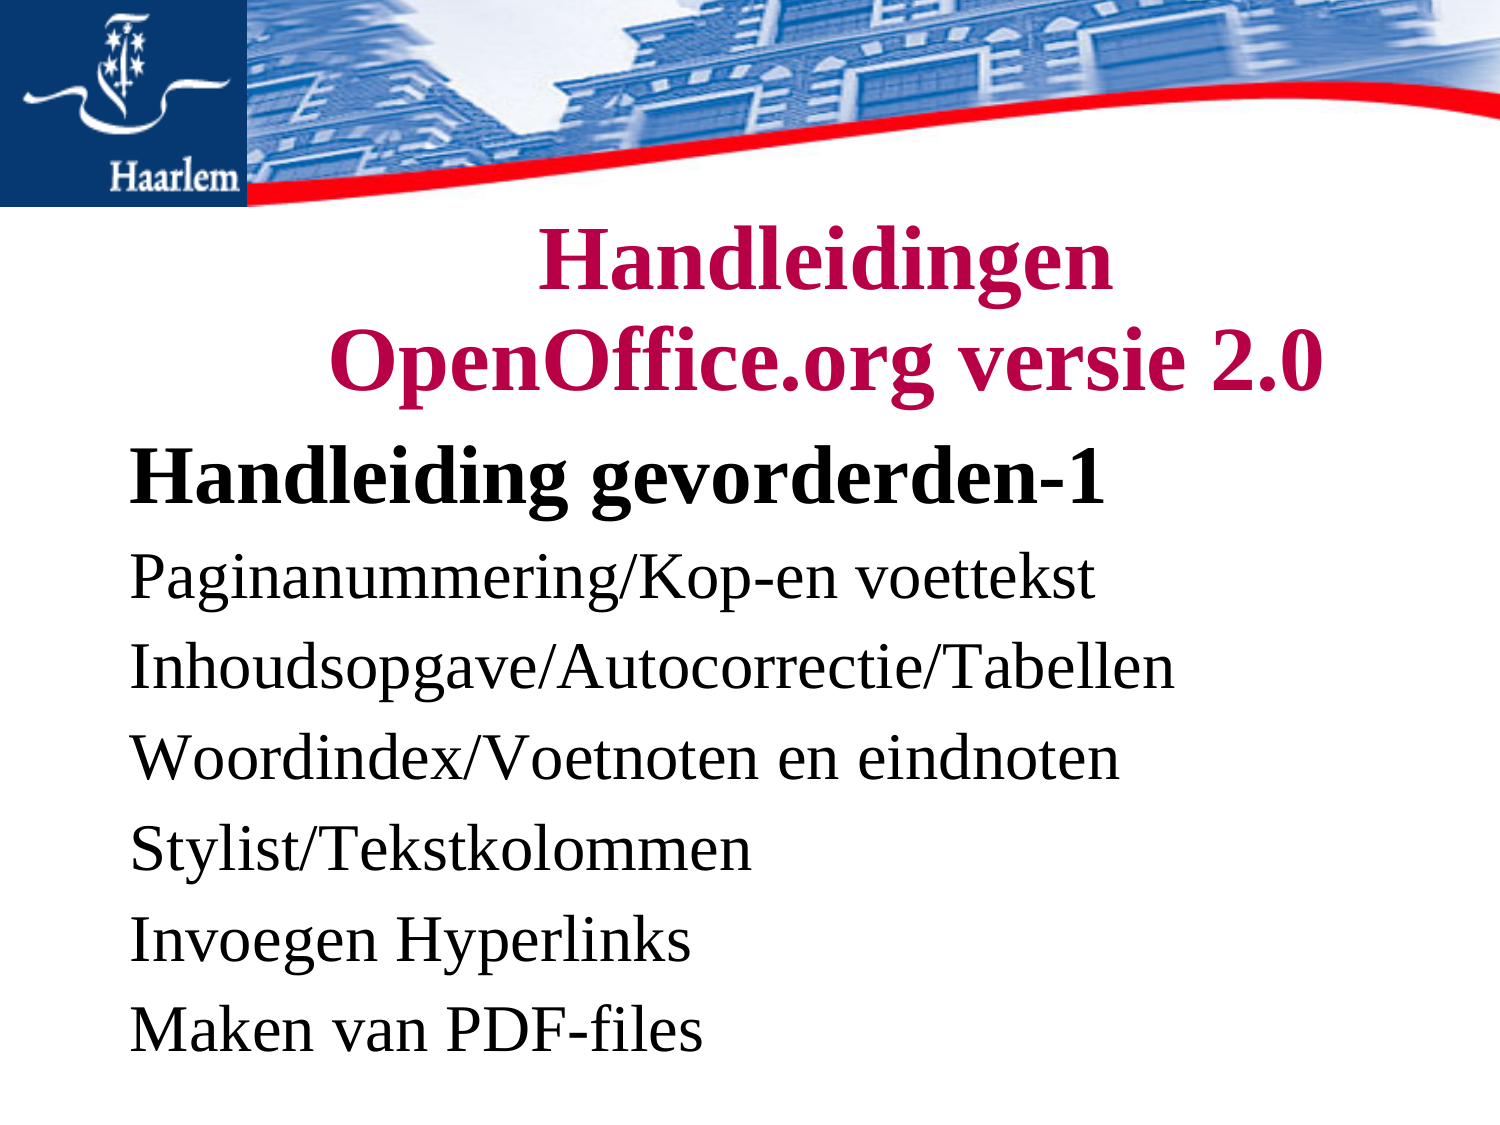

# Handleidingen OpenOffice.org versie 2.0
Handleiding gevorderden-1
Paginanummering/Kop-en voettekst
Inhoudsopgave/Autocorrectie/Tabellen
Woordindex/Voetnoten en eindnoten
Stylist/Tekstkolommen
Invoegen Hyperlinks
Maken van PDF-files